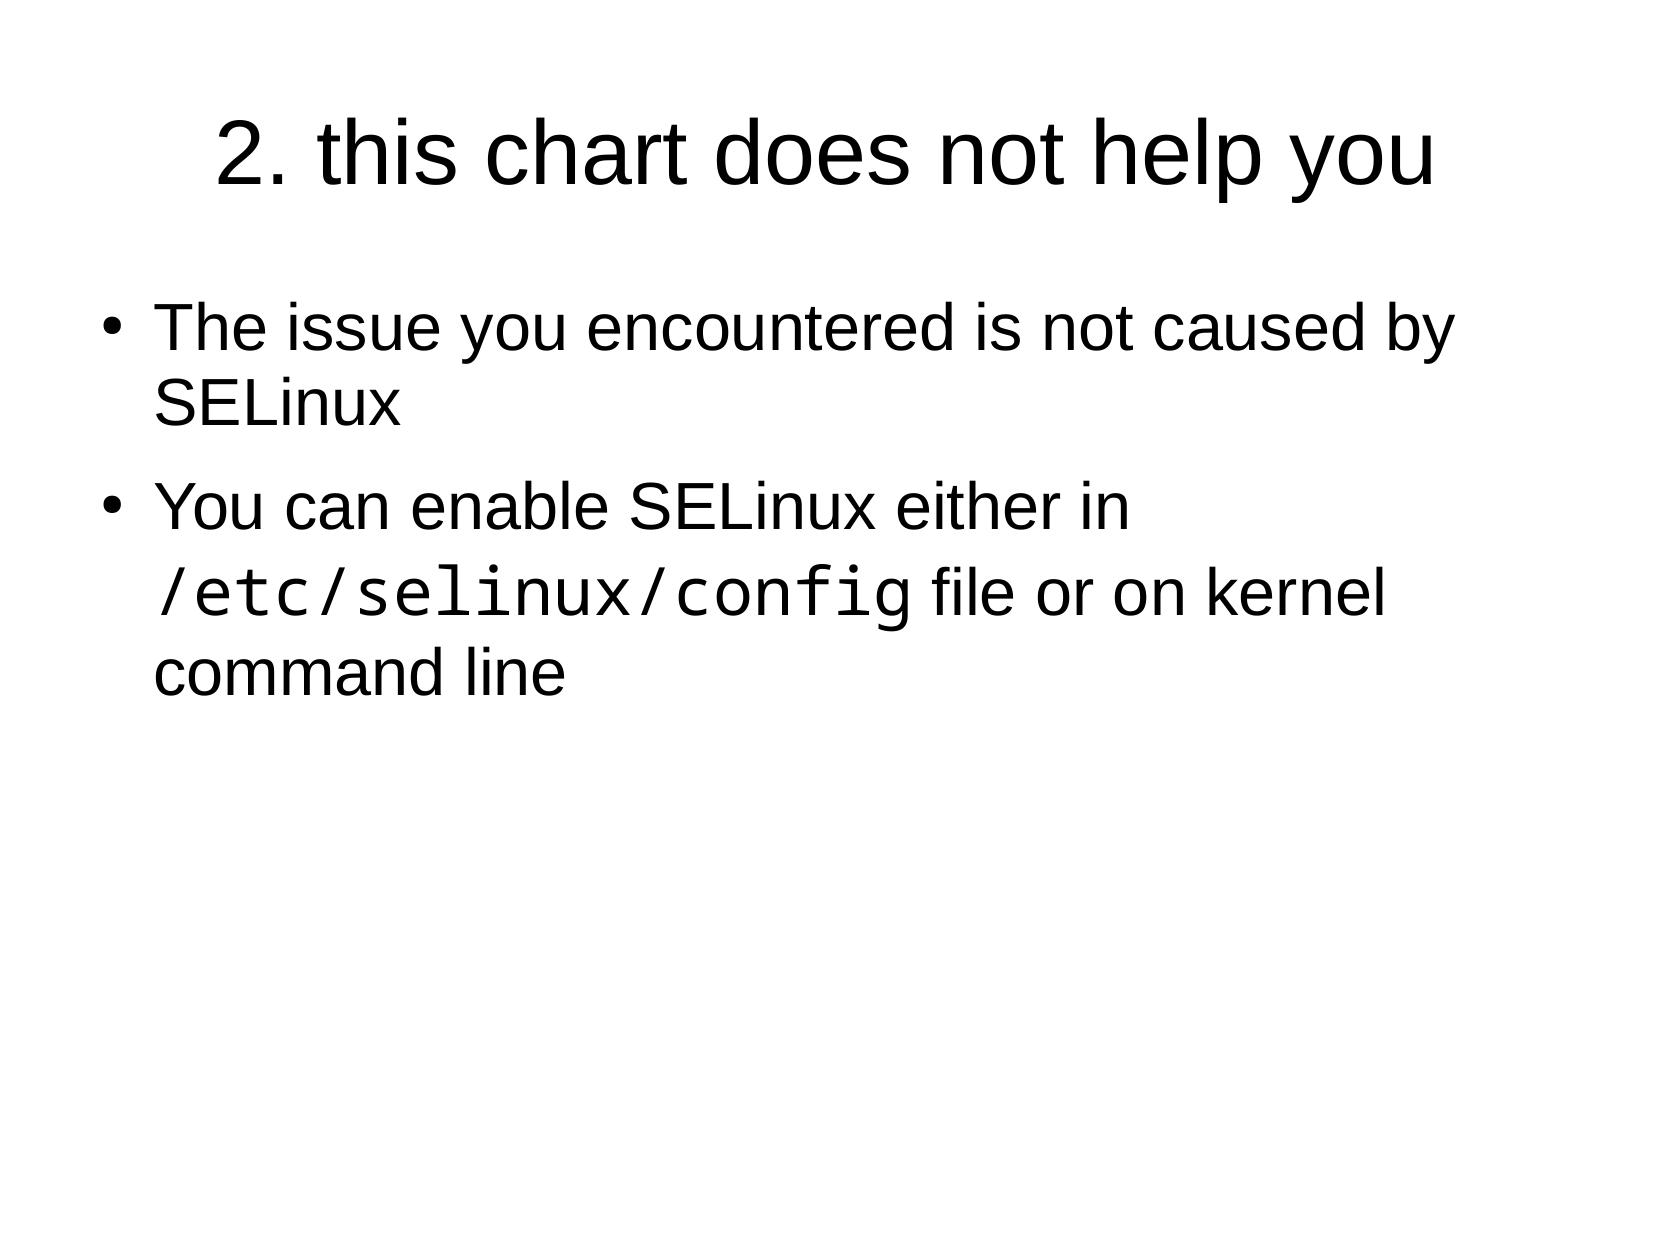

# 2. this chart does not help you
The issue you encountered is not caused by SELinux
You can enable SELinux either in /etc/selinux/config file or on kernel command line